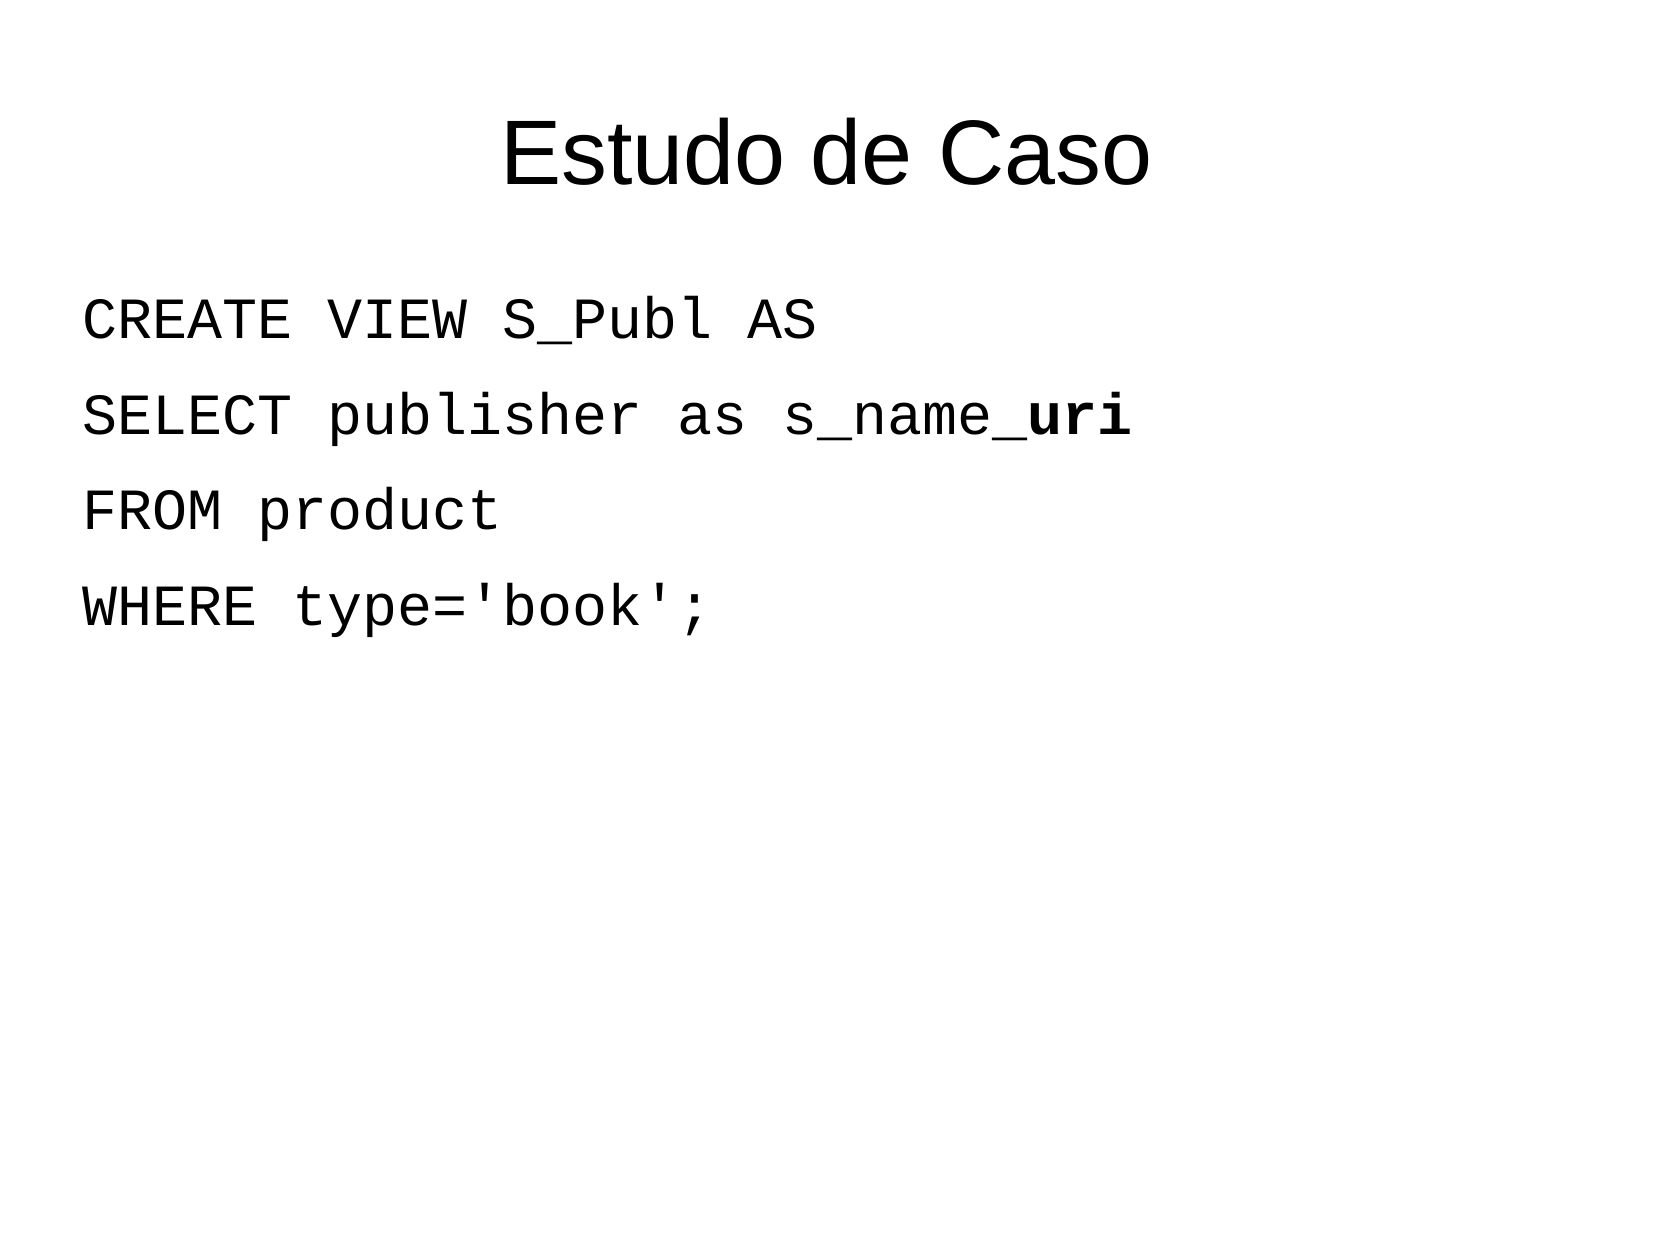

# Estudo de Caso
CREATE VIEW S_Publ AS
SELECT publisher as s_name_uri
FROM product
WHERE type='book';